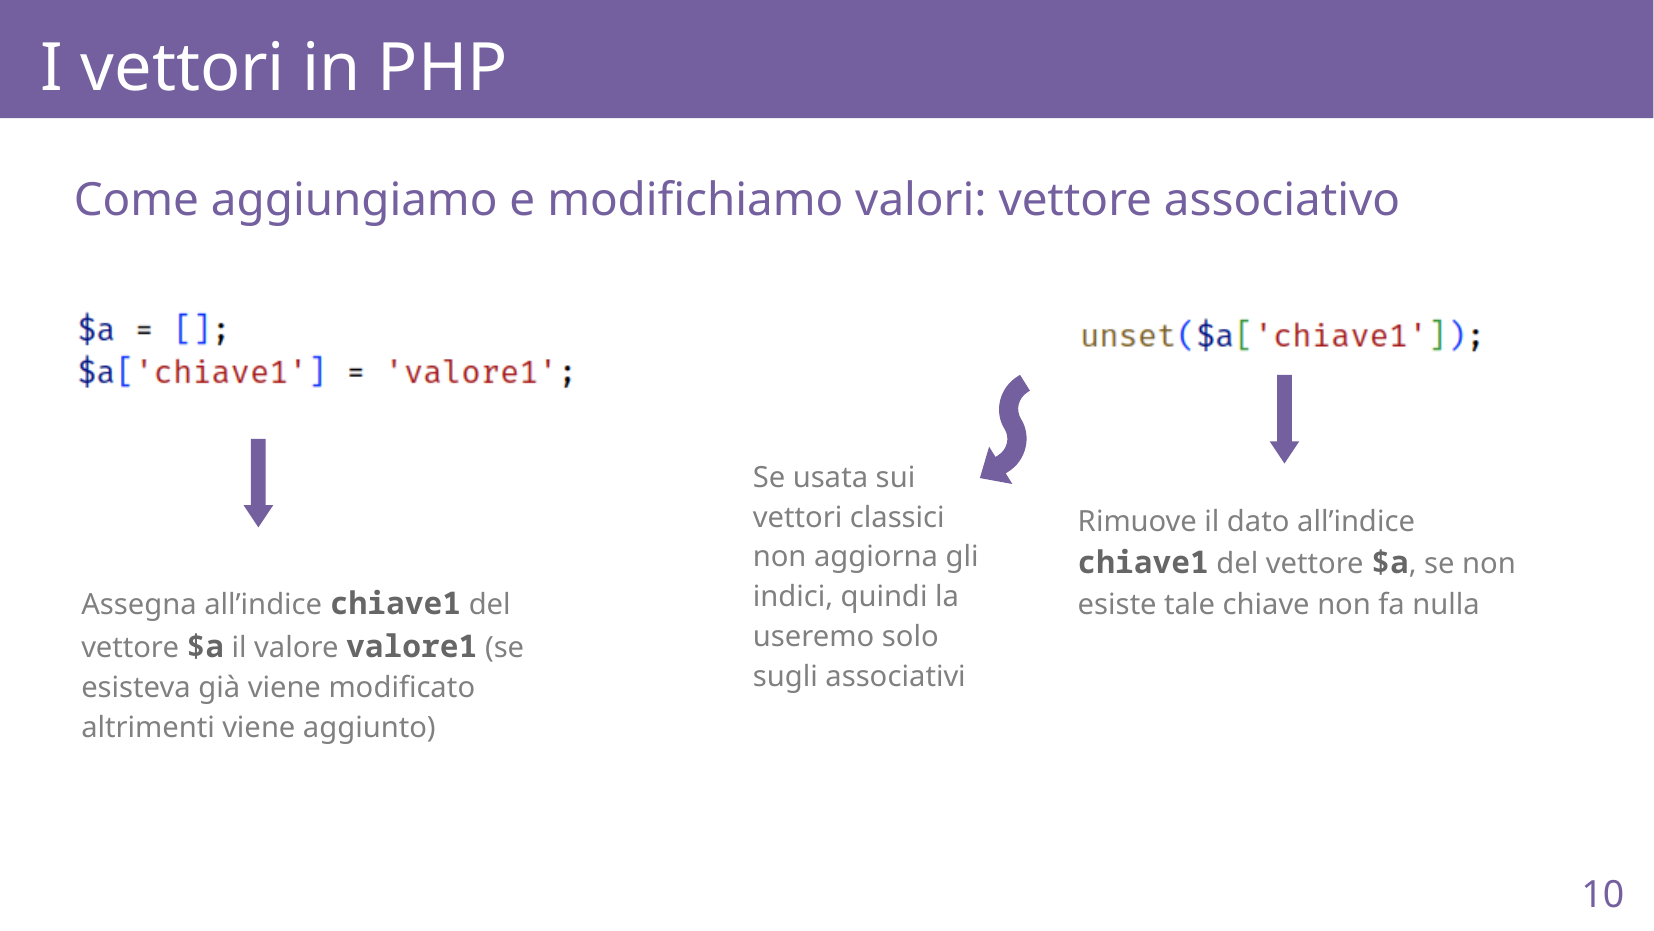

I vettori in PHP
Come aggiungiamo e modifichiamo valori: vettore associativo
Se usata sui vettori classici non aggiorna gli indici, quindi la useremo solo sugli associativi
Rimuove il dato all’indice chiave1 del vettore $a, se non esiste tale chiave non fa nulla
Assegna all’indice chiave1 del vettore $a il valore valore1 (se esisteva già viene modificato altrimenti viene aggiunto)